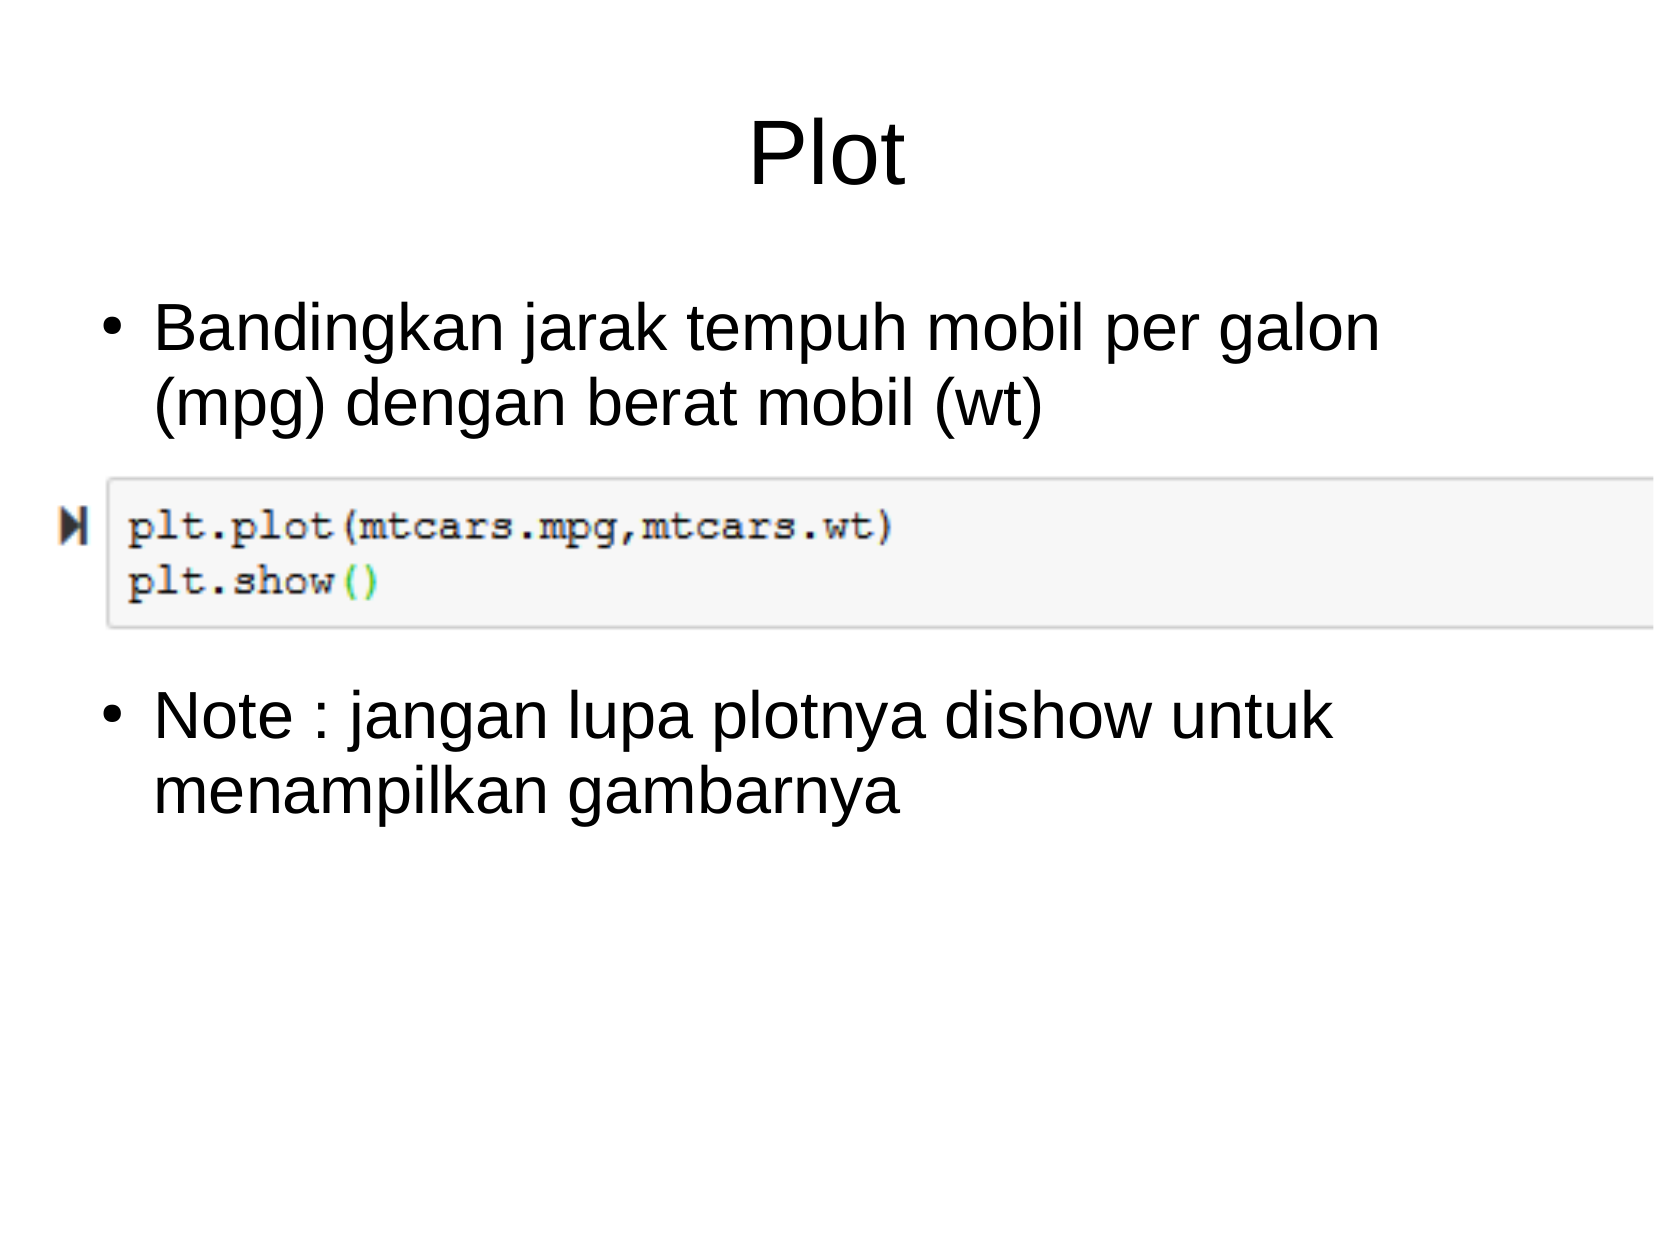

# Plot
Bandingkan jarak tempuh mobil per galon (mpg) dengan berat mobil (wt)
Note : jangan lupa plotnya dishow untuk menampilkan gambarnya